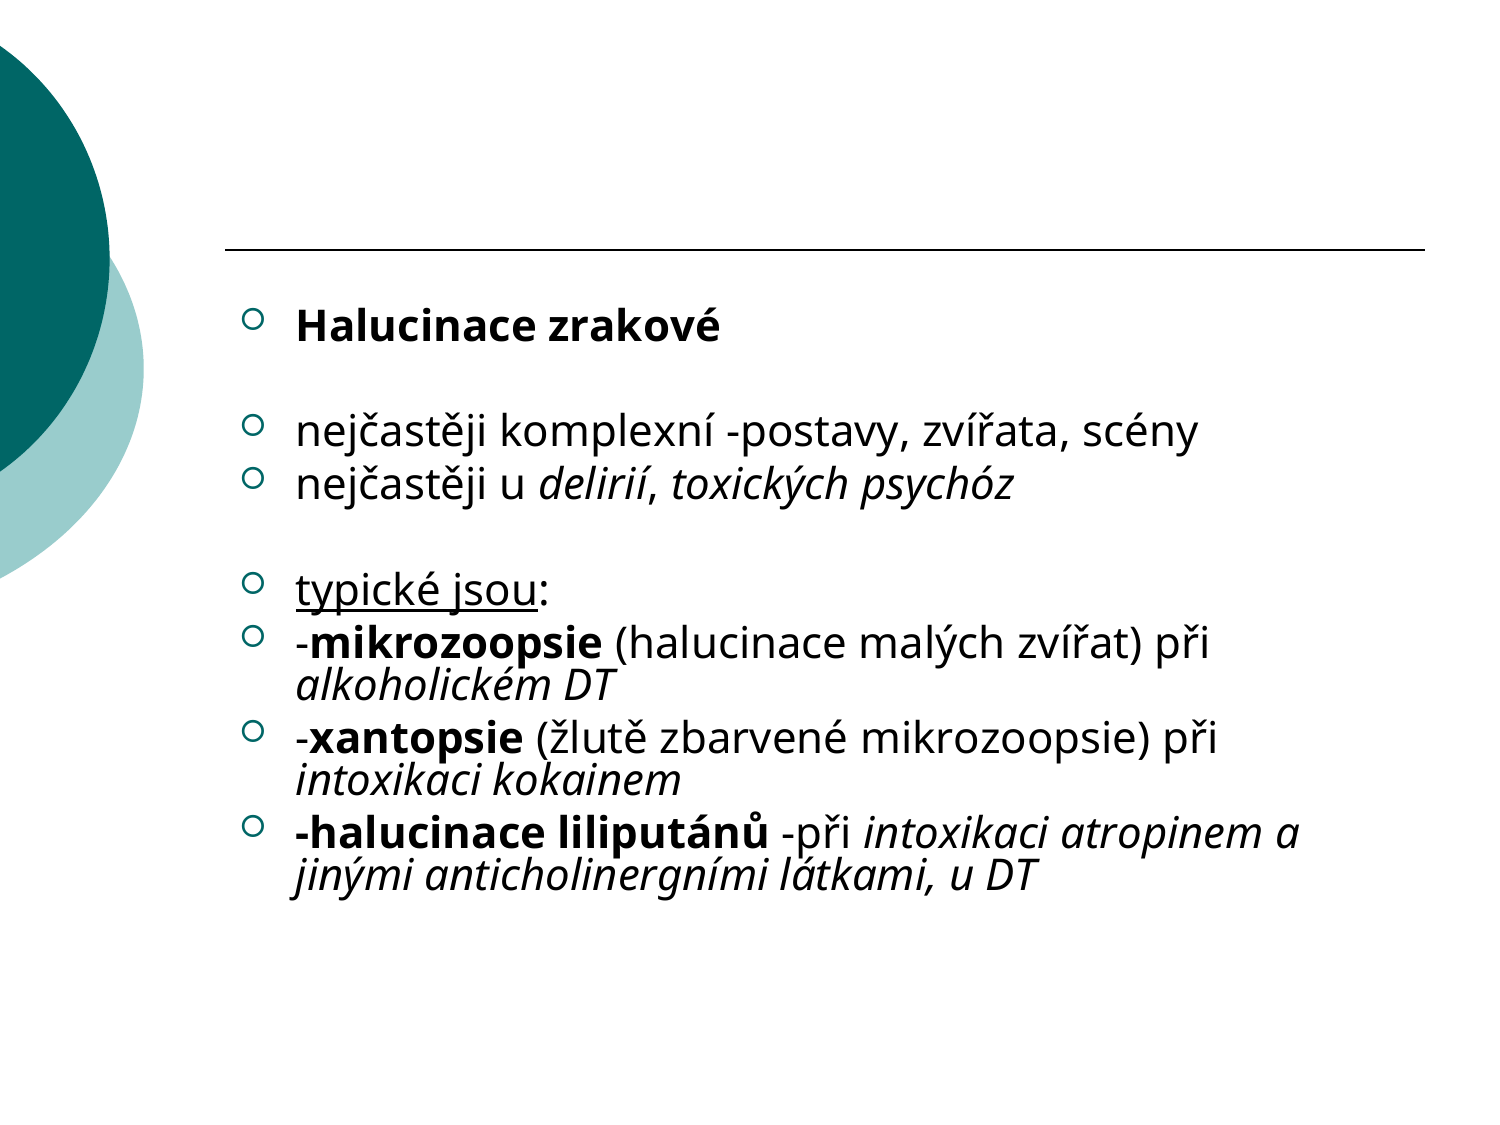

#
Halucinace zrakové
nejčastěji komplexní -postavy, zvířata, scény
nejčastěji u delirií, toxických psychóz
typické jsou:
-mikrozoopsie (halucinace malých zvířat) při alkoholickém DT
-xantopsie (žlutě zbarvené mikrozoopsie) při intoxikaci kokainem
-halucinace liliputánů -při intoxikaci atropinem a jinými anticholinergními látkami, u DT